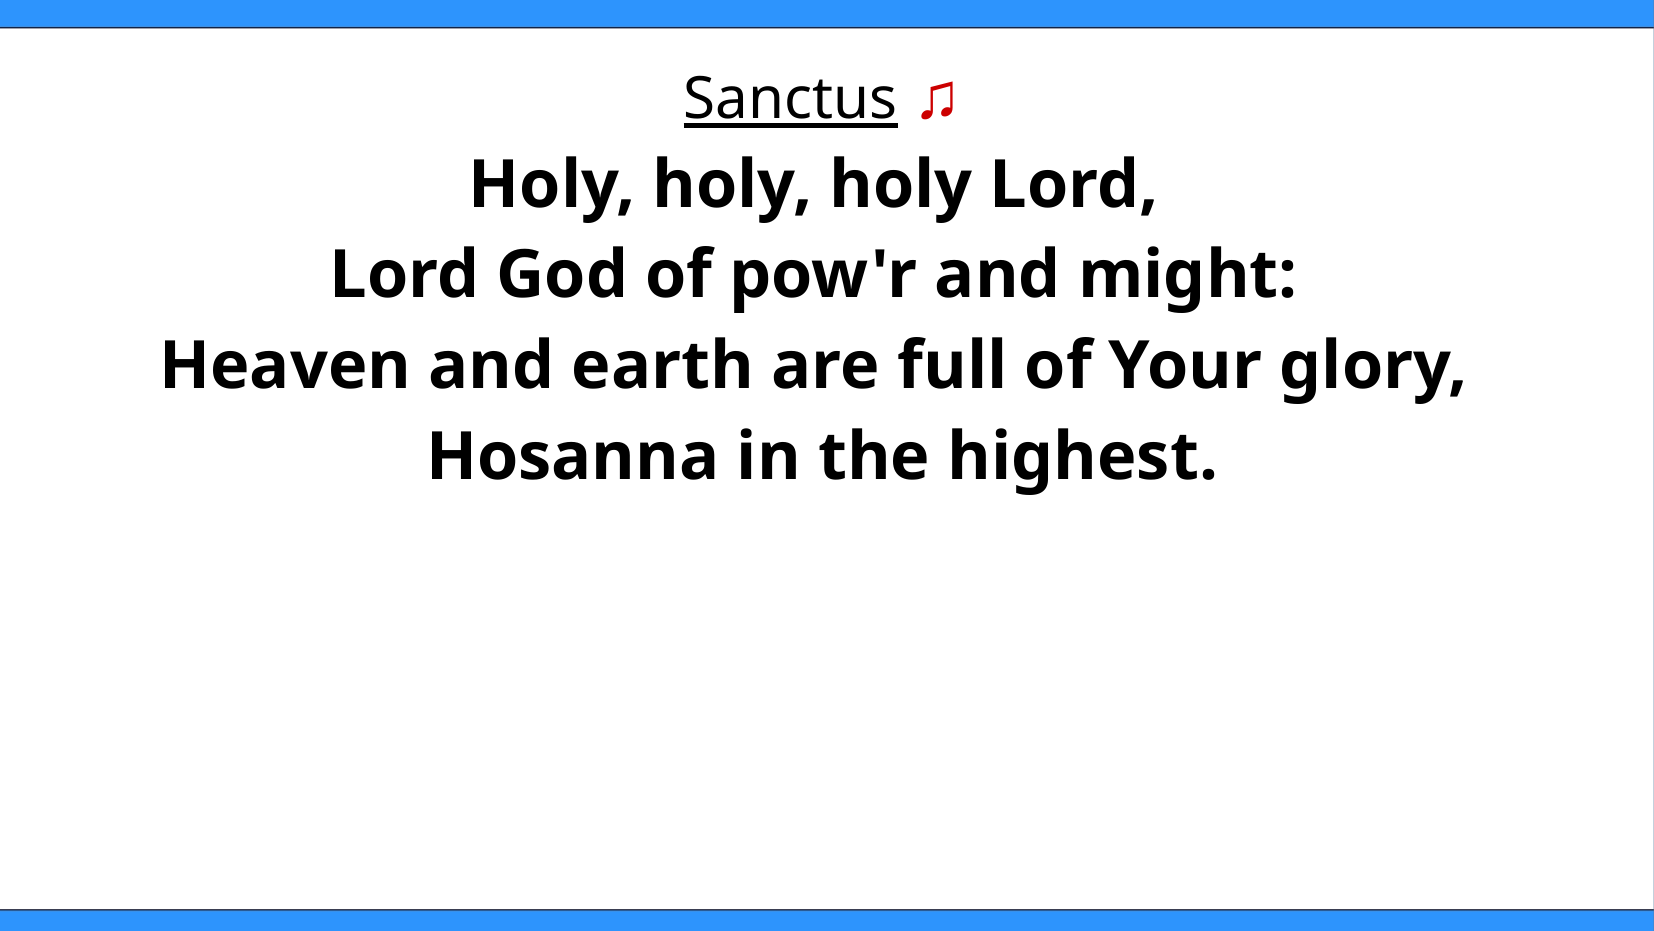

Sanctus ♫
Holy, holy, holy Lord,
Lord God of pow'r and might:
Heaven and earth are full of Your glory,
Hosanna in the highest.